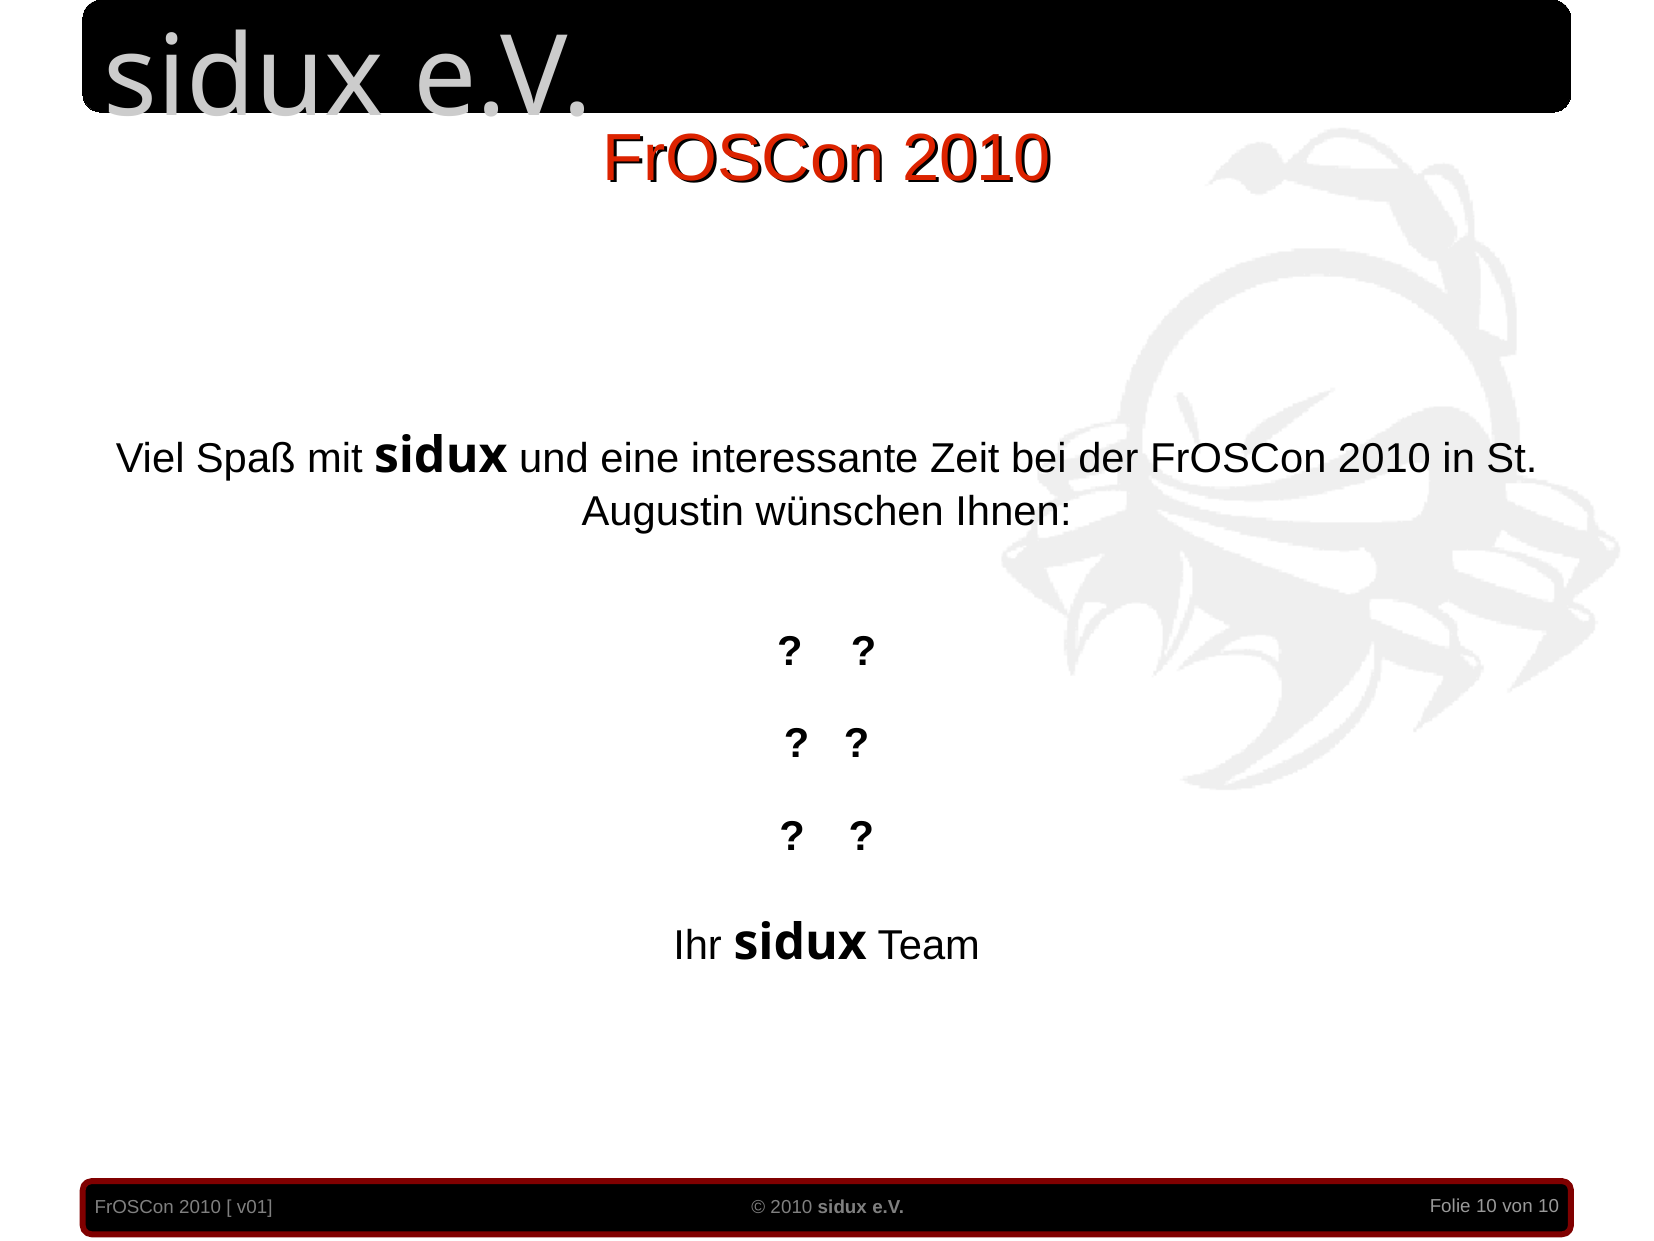

FrOSCon 2010
Viel Spaß mit sidux und eine interessante Zeit bei der FrOSCon 2010 in St. Augustin wünschen Ihnen:
?		?
? ?
?	 ?
Ihr sidux Team